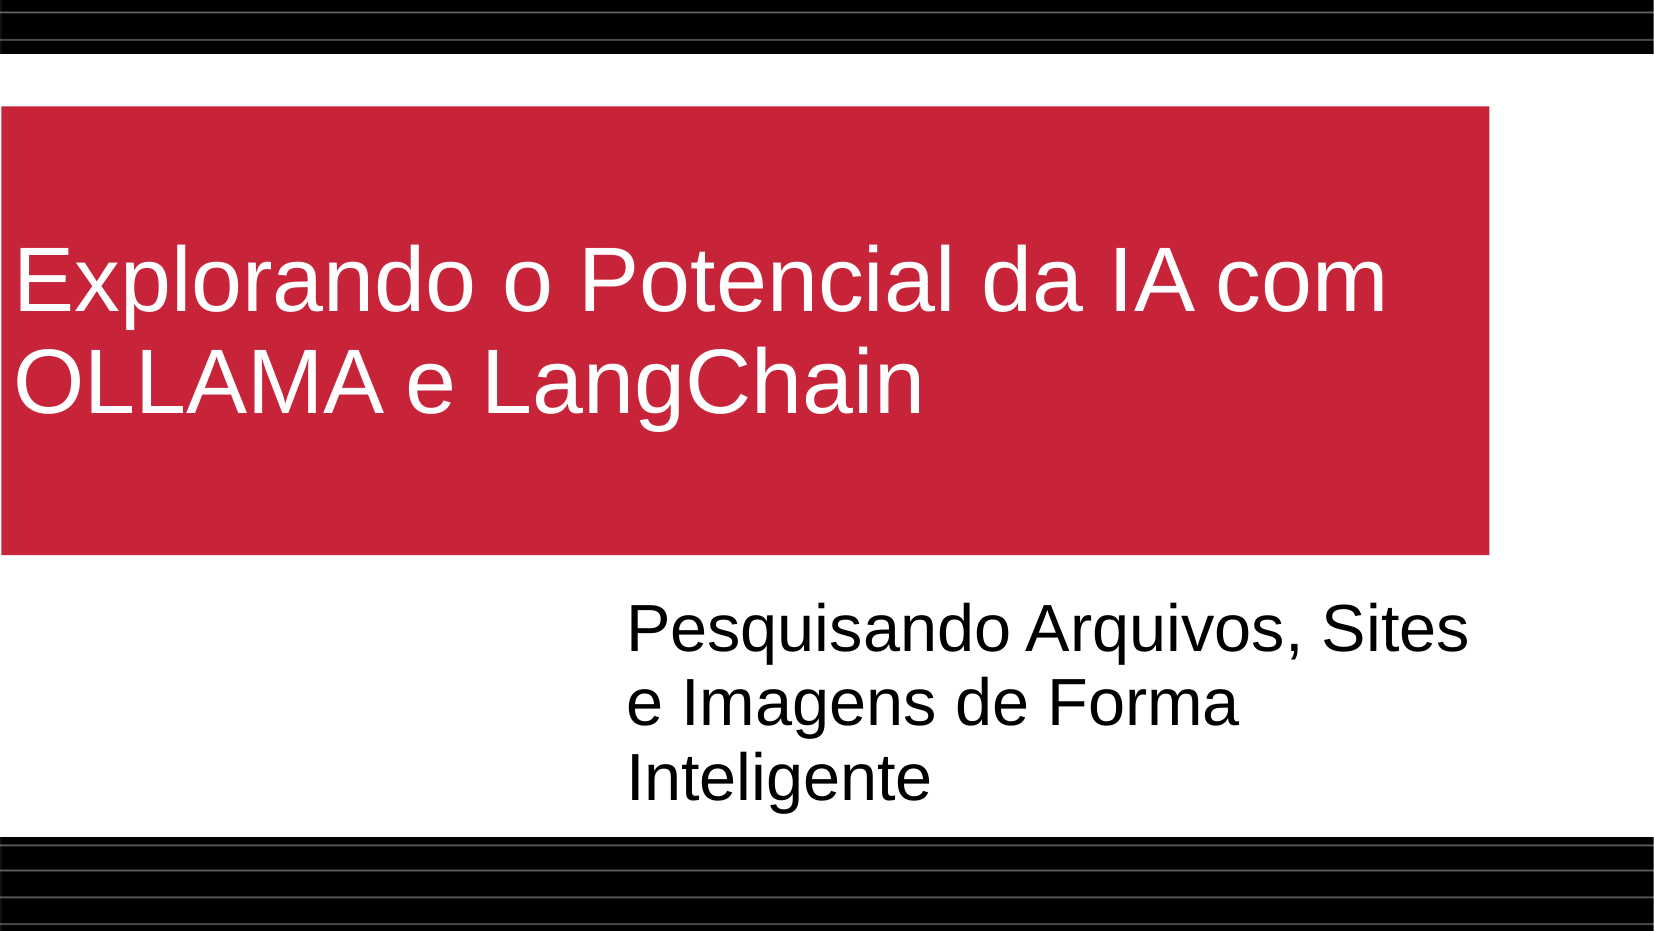

# Explorando o Potencial da IA com OLLAMA e LangChain
Pesquisando Arquivos, Sites e Imagens de Forma Inteligente